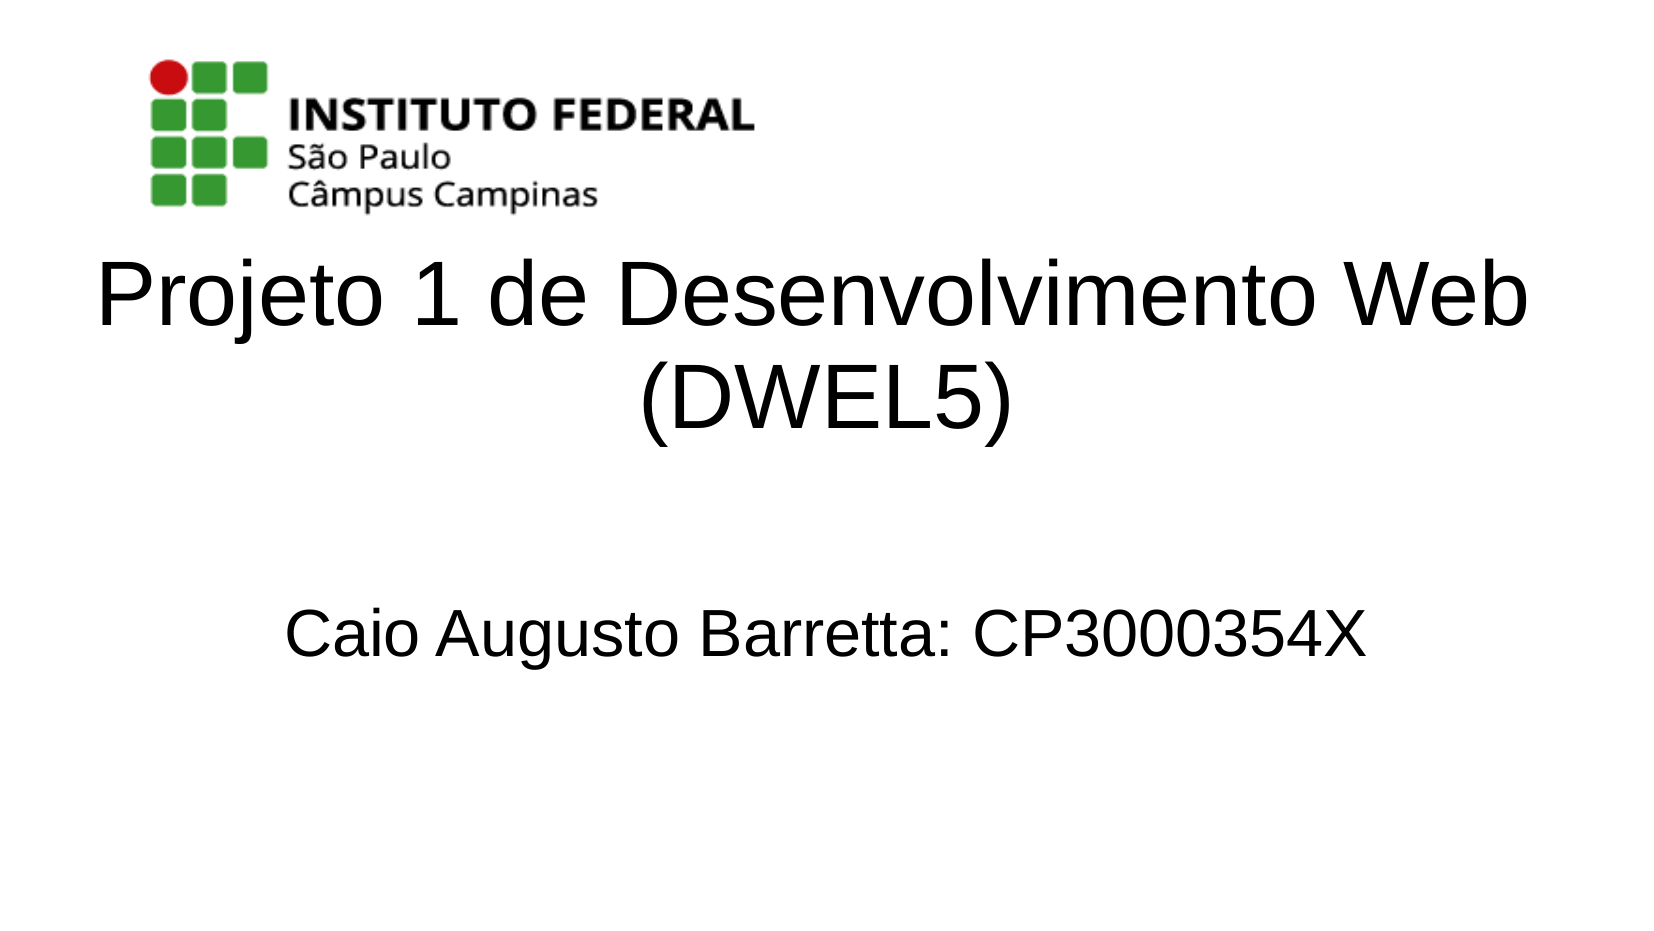

# Projeto 1 de Desenvolvimento Web (DWEL5)
Caio Augusto Barretta: CP3000354X